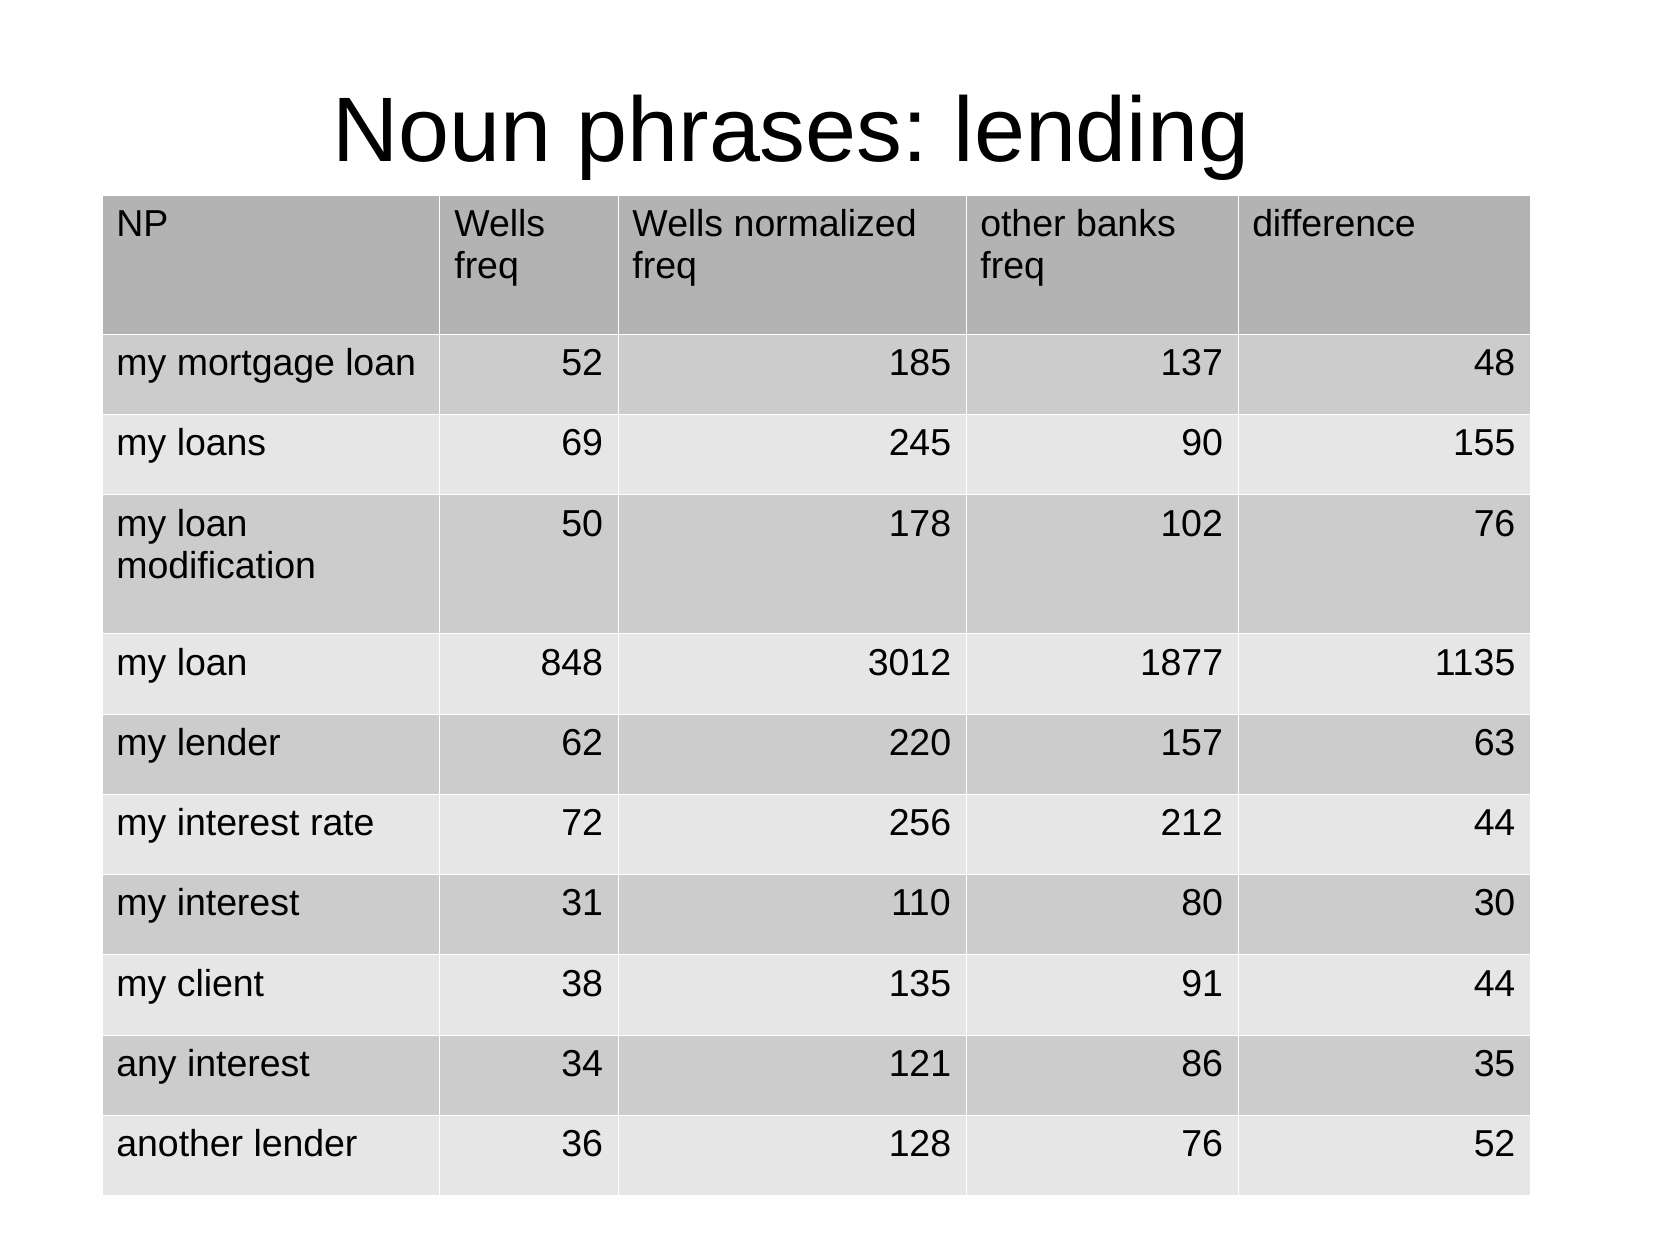

# Noun phrases: lending
| NP | Wells freq | Wells normalized freq | other banks freq | difference |
| --- | --- | --- | --- | --- |
| my mortgage loan | 52 | 185 | 137 | 48 |
| my loans | 69 | 245 | 90 | 155 |
| my loan modification | 50 | 178 | 102 | 76 |
| my loan | 848 | 3012 | 1877 | 1135 |
| my lender | 62 | 220 | 157 | 63 |
| my interest rate | 72 | 256 | 212 | 44 |
| my interest | 31 | 110 | 80 | 30 |
| my client | 38 | 135 | 91 | 44 |
| any interest | 34 | 121 | 86 | 35 |
| another lender | 36 | 128 | 76 | 52 |